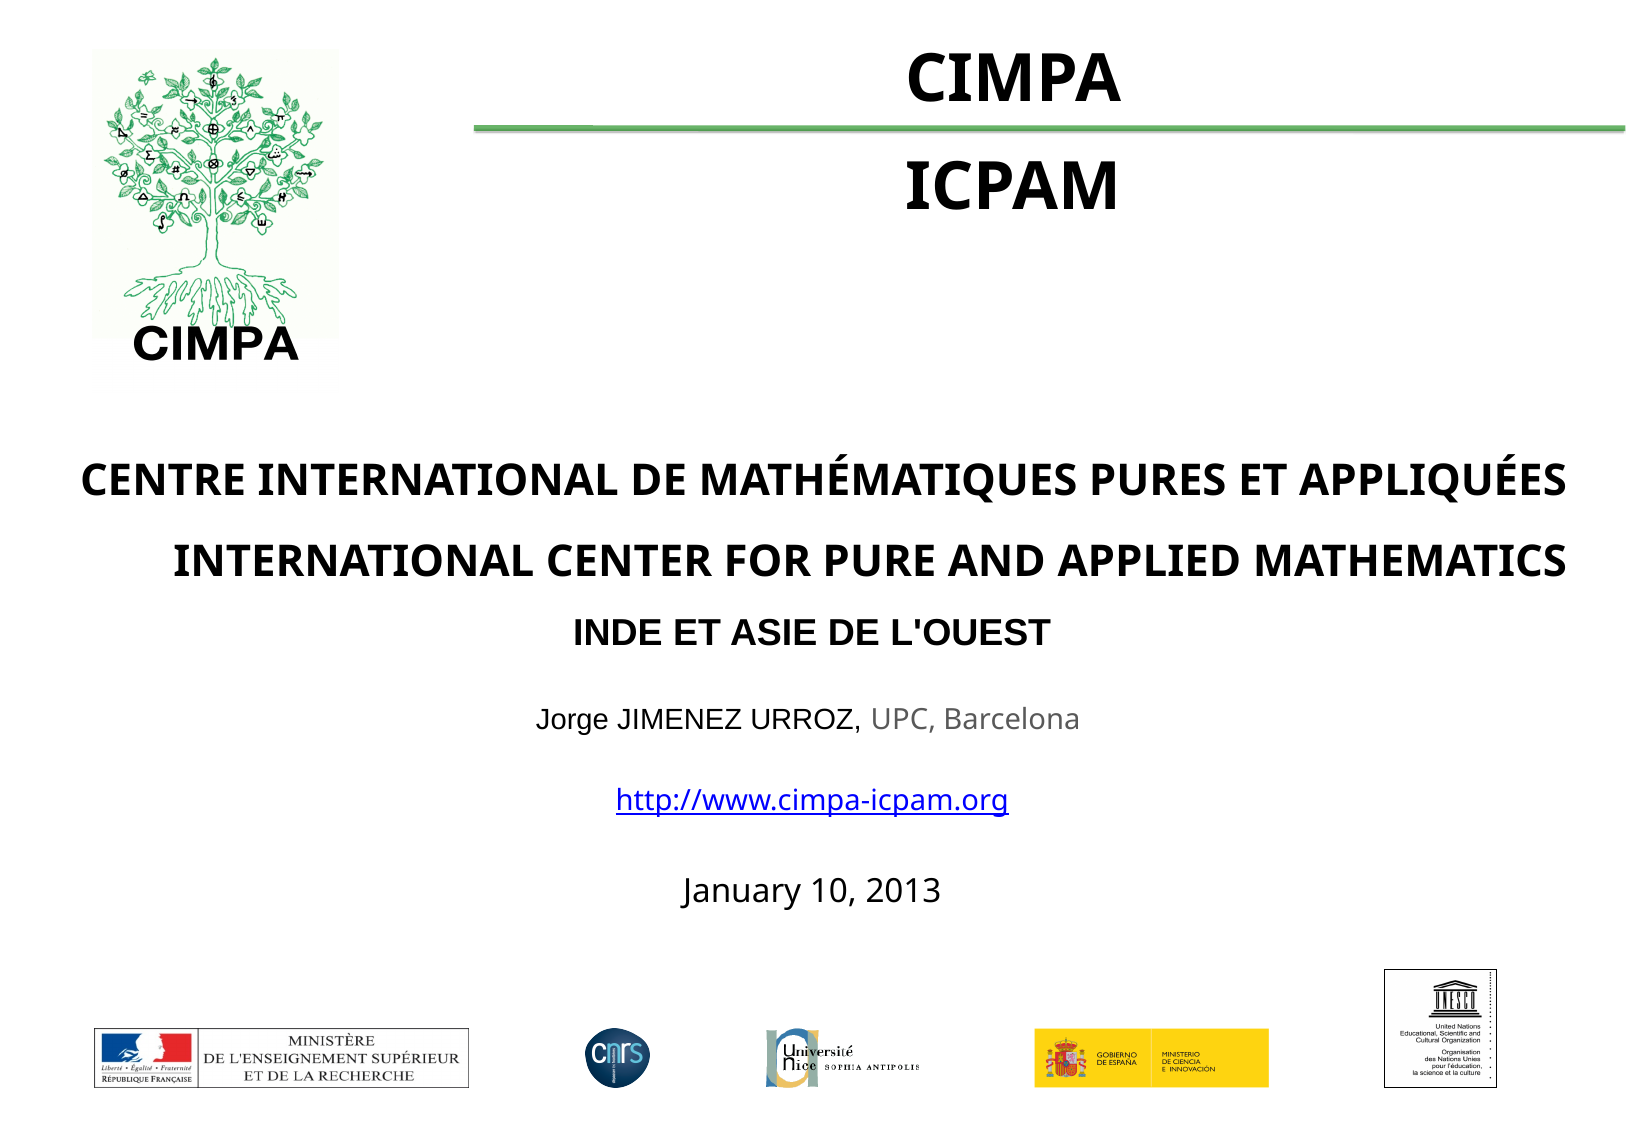

INDE ET ASIE DE L'OUEST
Jorge JIMENEZ URROZ, UPC, Barcelona
http://www.cimpa-icpam.org
January 10, 2013